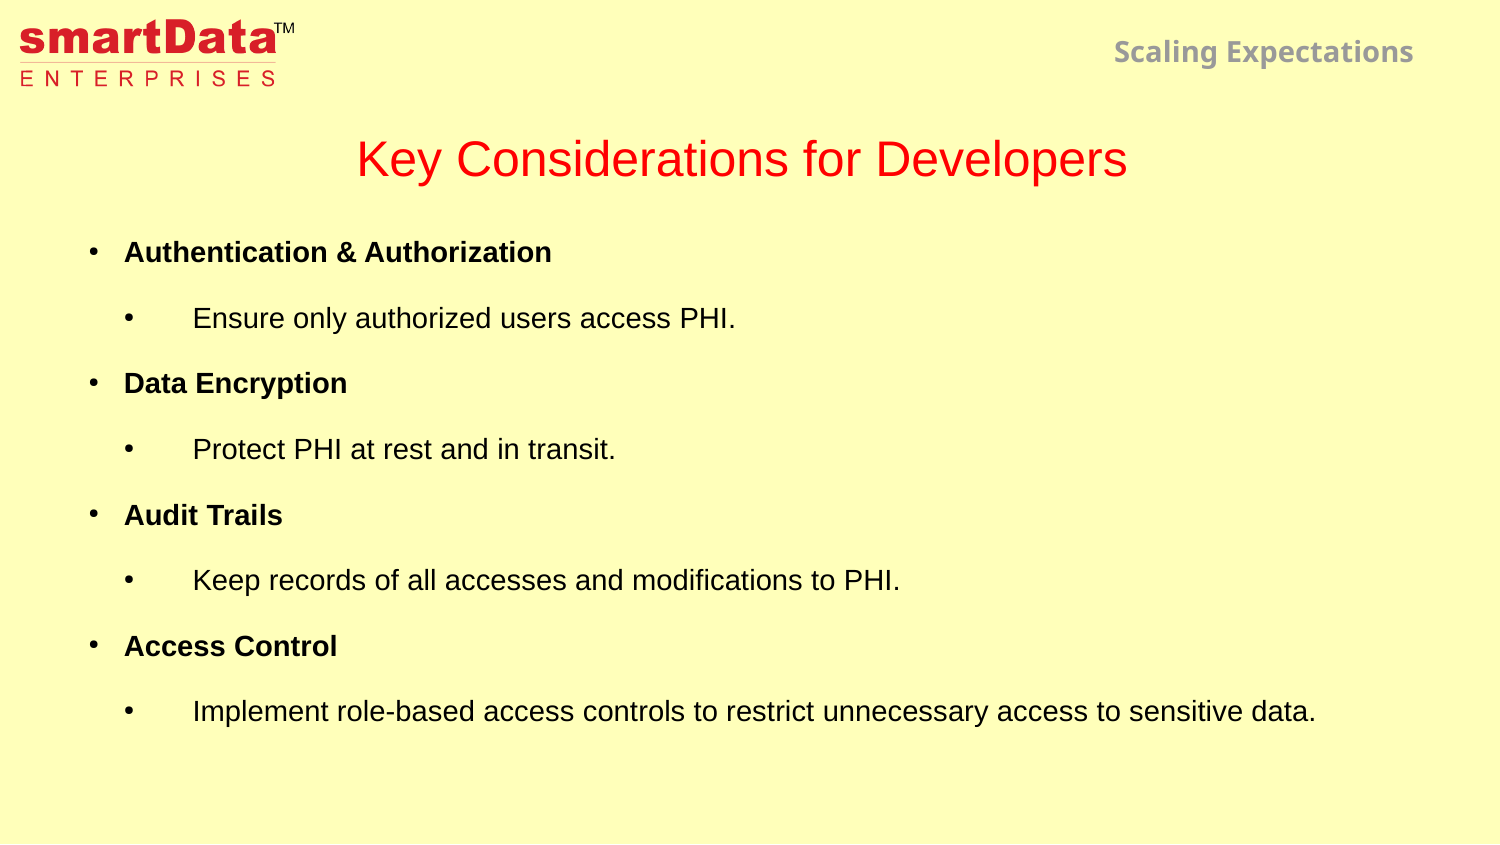

Scaling Expectations
# Key Considerations for Developers
Authentication & Authorization
 Ensure only authorized users access PHI.
Data Encryption
 Protect PHI at rest and in transit.
Audit Trails
 Keep records of all accesses and modifications to PHI.
Access Control
 Implement role-based access controls to restrict unnecessary access to sensitive data.